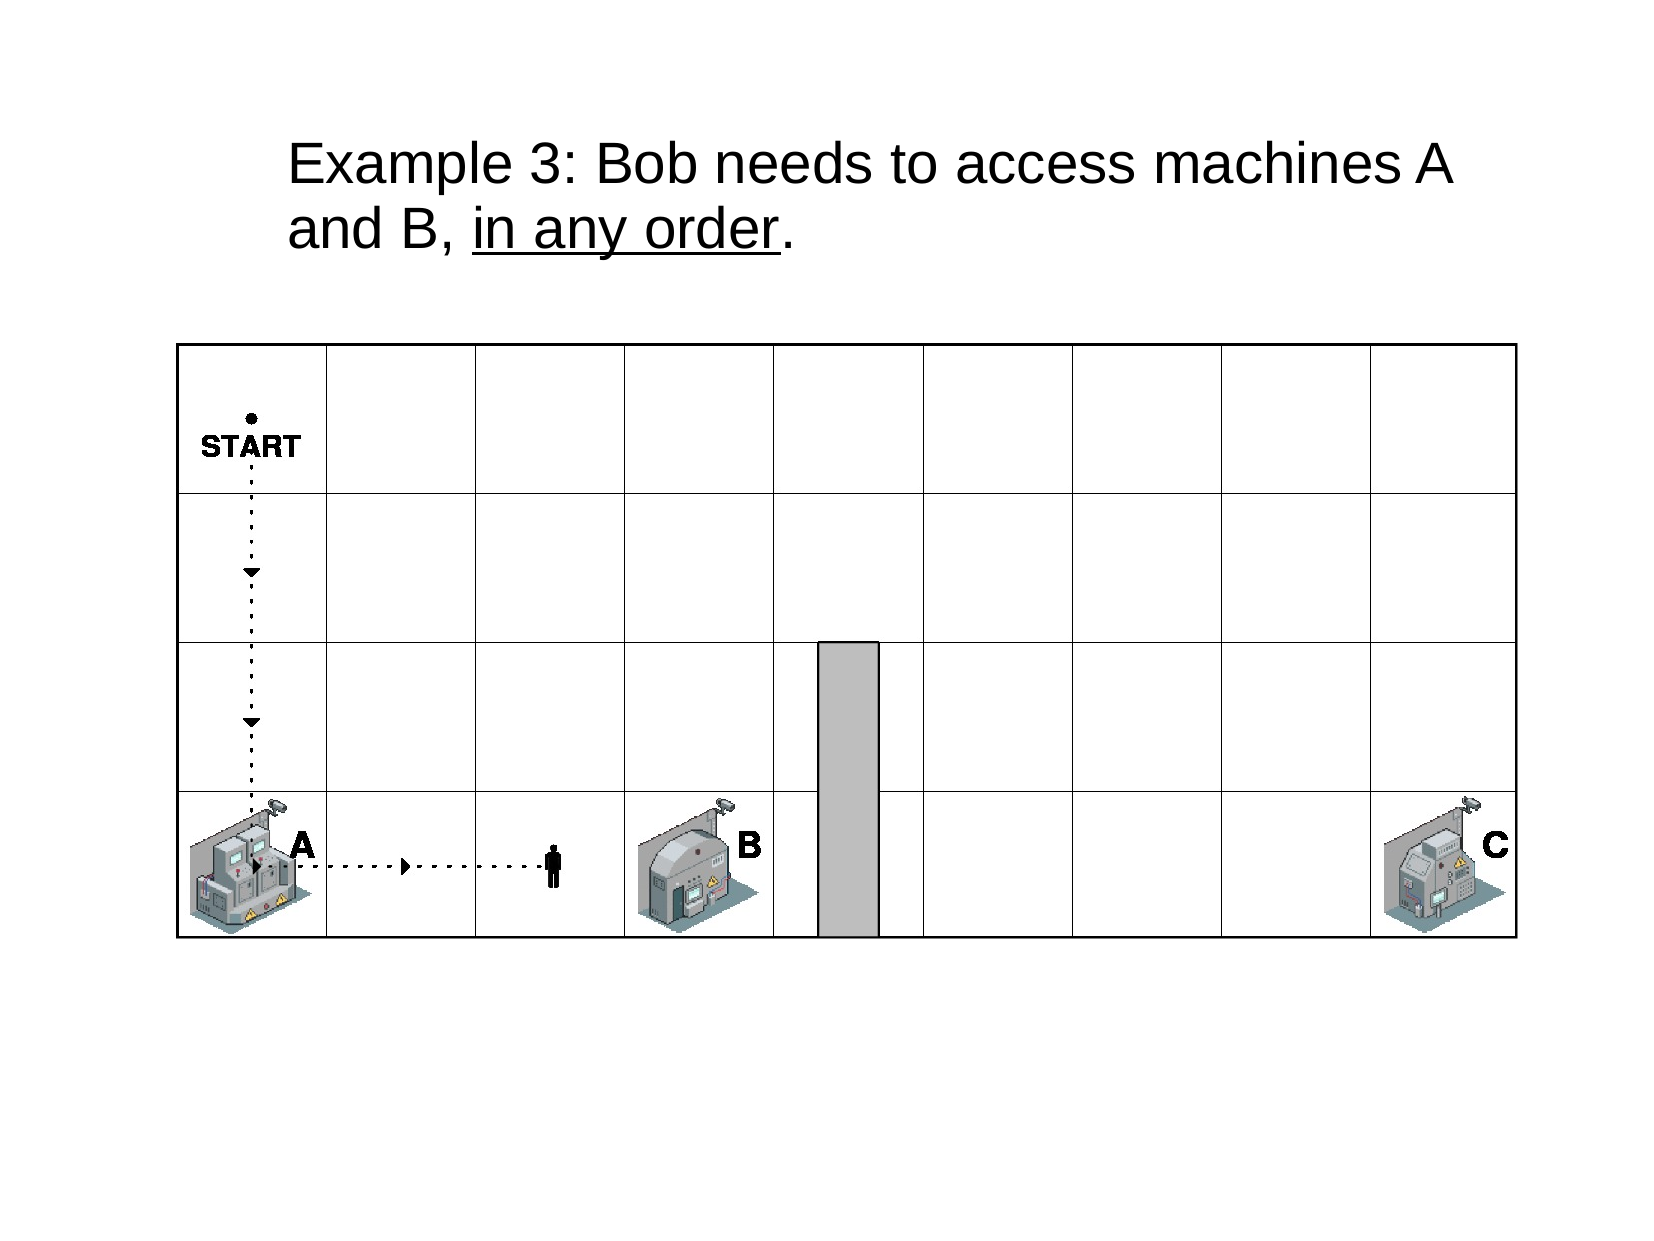

Example 3: Bob needs to access machines A and B, in any order.